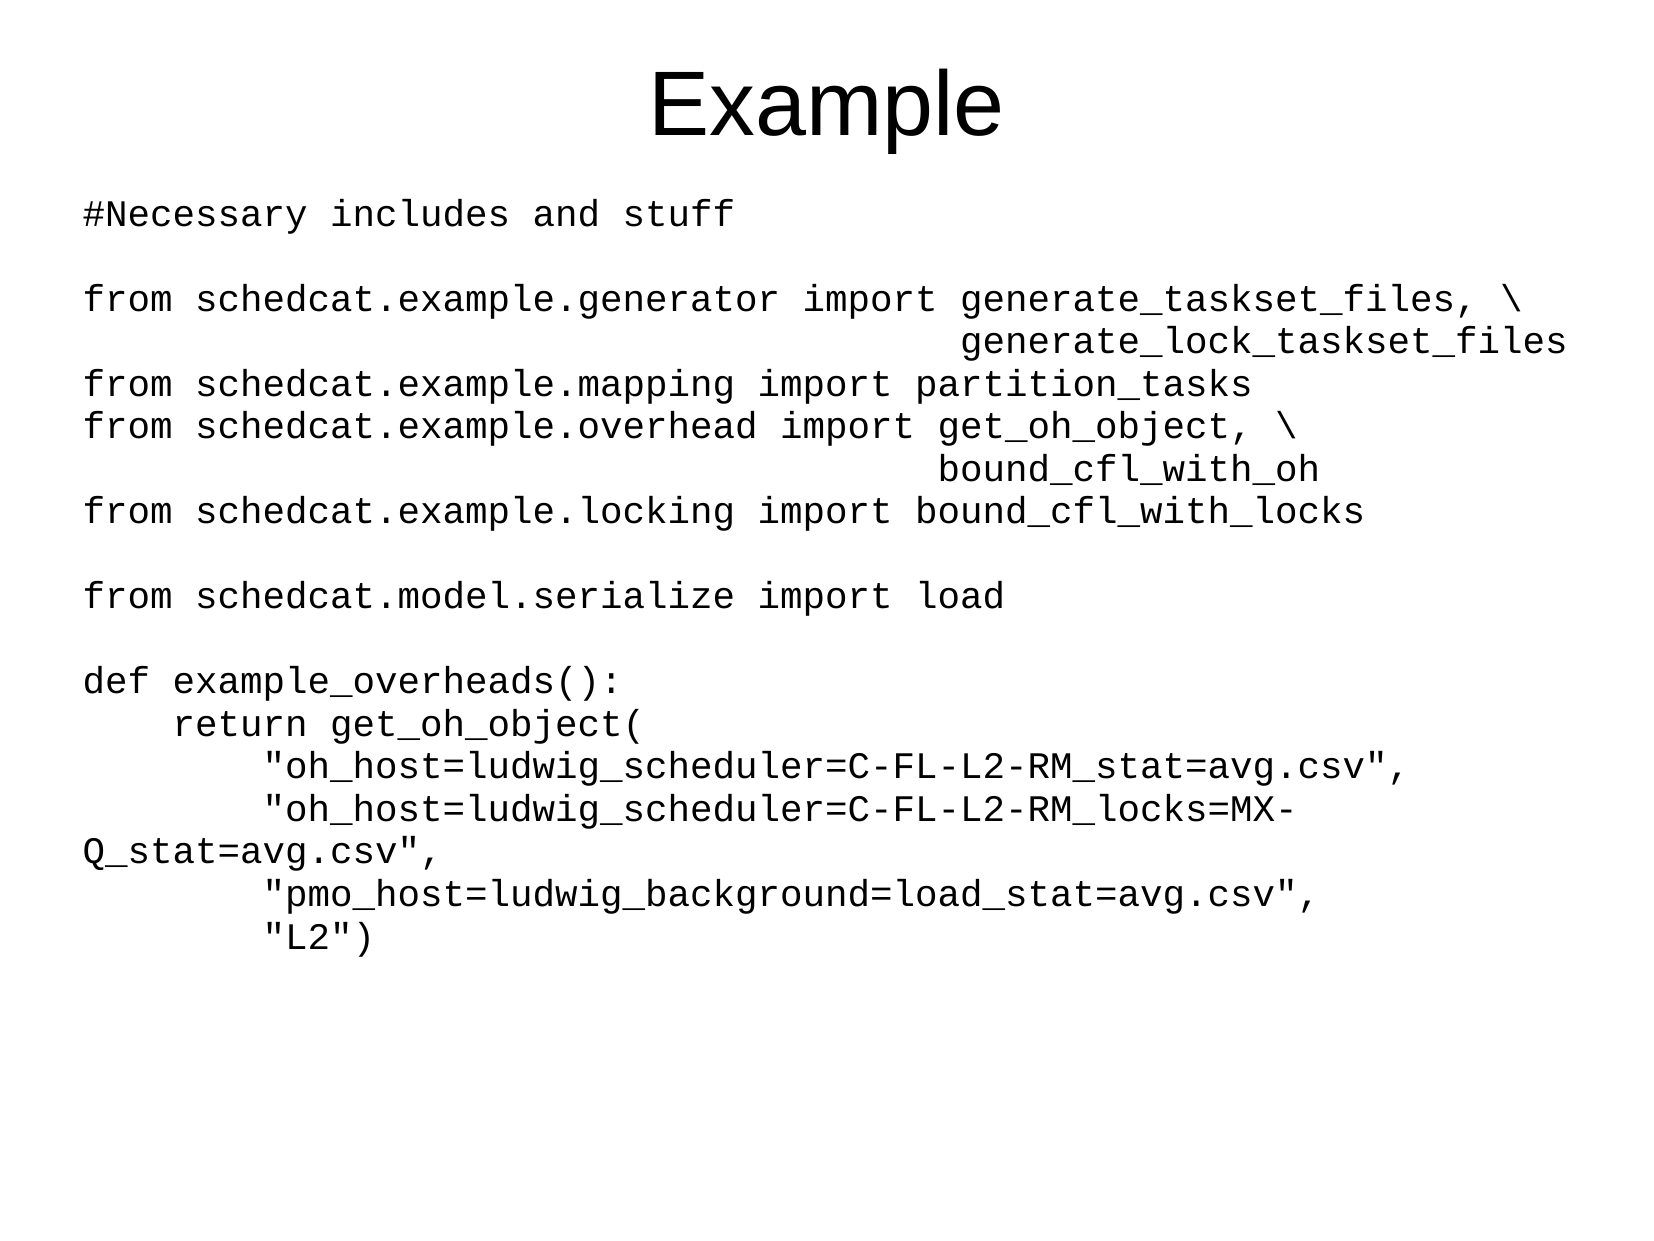

# Example
#Necessary includes and stuff
from schedcat.example.generator import generate_taskset_files, \
 generate_lock_taskset_files
from schedcat.example.mapping import partition_tasks
from schedcat.example.overhead import get_oh_object, \
 bound_cfl_with_oh
from schedcat.example.locking import bound_cfl_with_locks
from schedcat.model.serialize import load
def example_overheads():
 return get_oh_object(
 "oh_host=ludwig_scheduler=C-FL-L2-RM_stat=avg.csv",
 "oh_host=ludwig_scheduler=C-FL-L2-RM_locks=MX-Q_stat=avg.csv",
 "pmo_host=ludwig_background=load_stat=avg.csv",
 "L2")